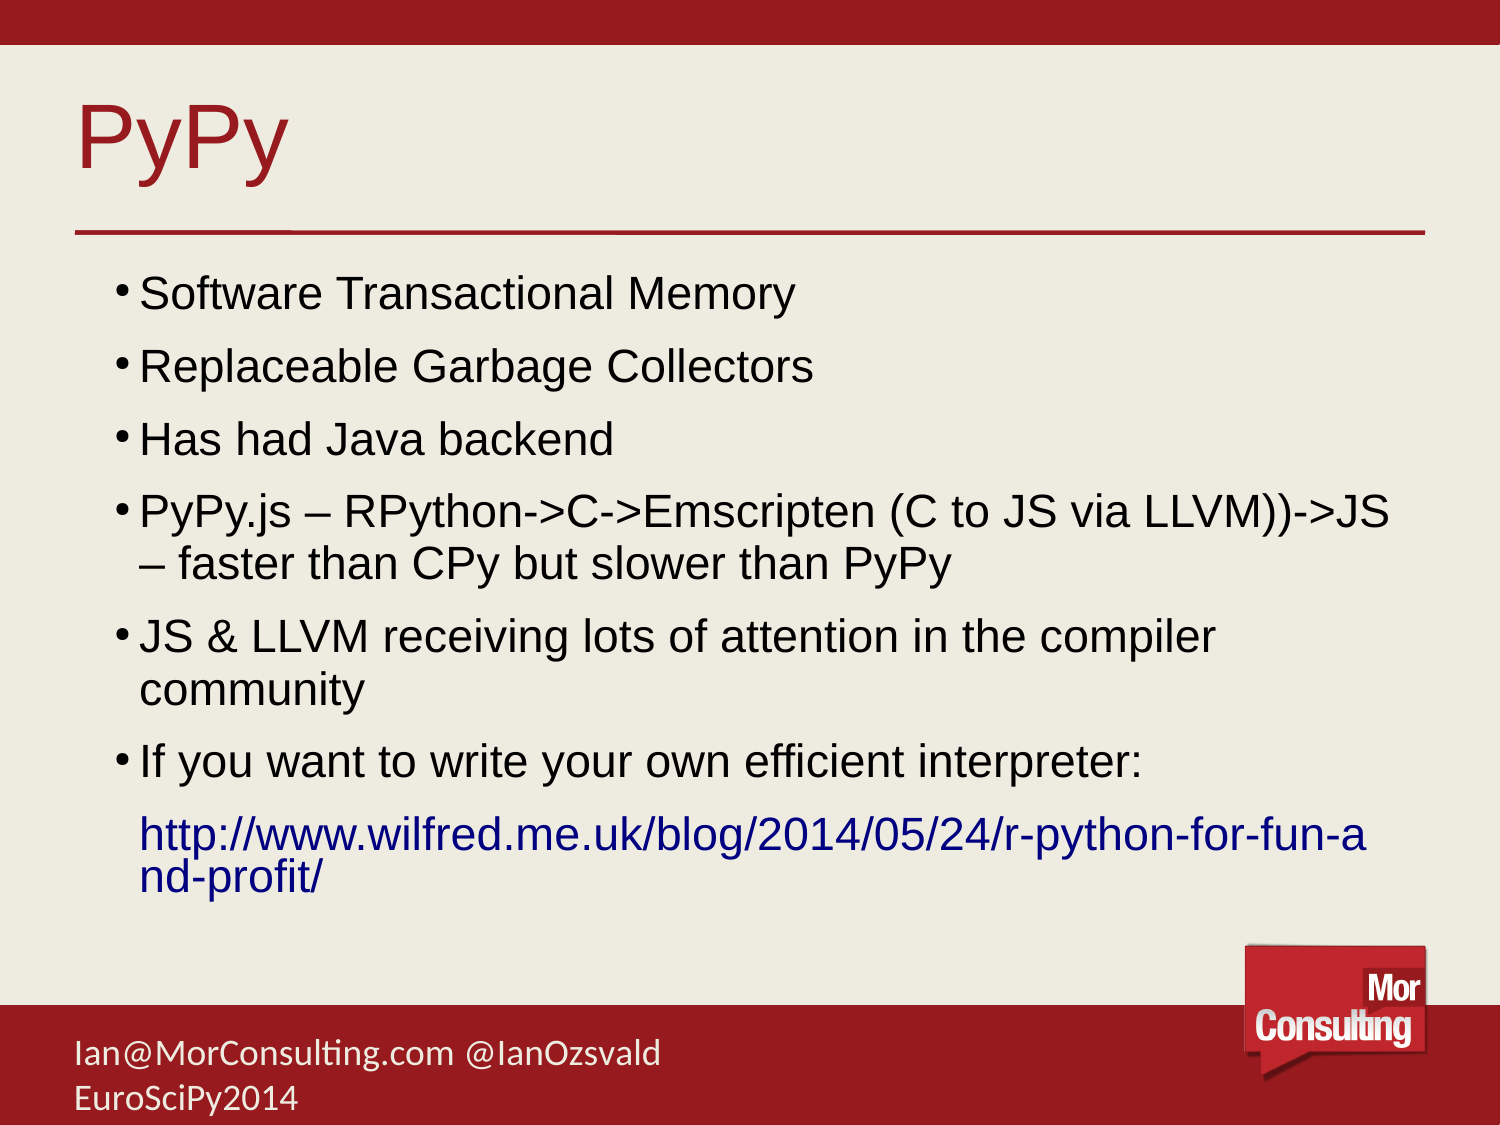

# PyPy
Software Transactional Memory
Replaceable Garbage Collectors
Has had Java backend
PyPy.js – RPython->C->Emscripten (C to JS via LLVM))->JS – faster than CPy but slower than PyPy
JS & LLVM receiving lots of attention in the compiler community
If you want to write your own efficient interpreter:
http://www.wilfred.me.uk/blog/2014/05/24/r-python-for-fun-and-profit/